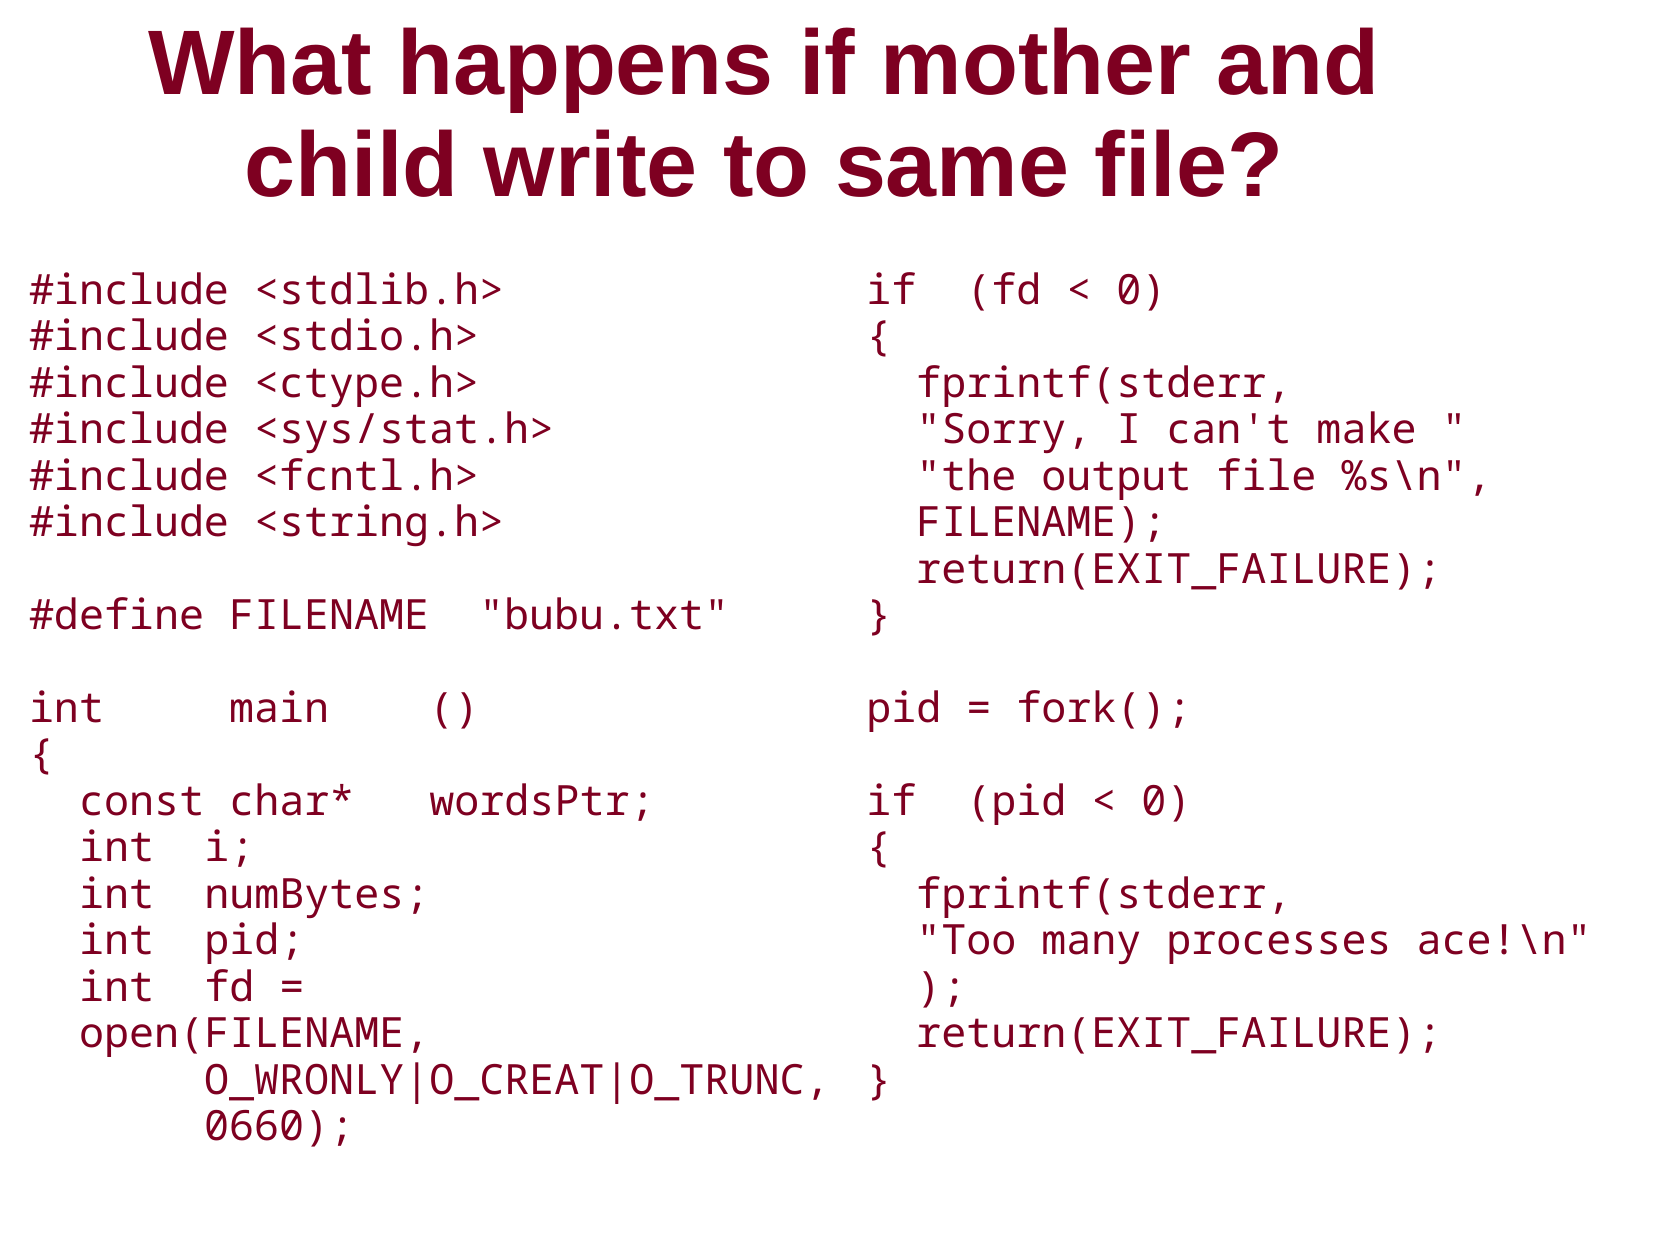

# What happens if mother and child write to same file?
#include <stdlib.h>
#include <stdio.h>
#include <ctype.h>
#include <sys/stat.h>
#include <fcntl.h>
#include <string.h>
#define FILENAME "bubu.txt"
int main ()
{
 const char* wordsPtr;
 int i;
 int numBytes;
 int pid;
 int fd =
 open(FILENAME,
 O_WRONLY|O_CREAT|O_TRUNC,
 0660);
 if (fd < 0)
 {
 fprintf(stderr,
 "Sorry, I can't make "
 "the output file %s\n",
 FILENAME);
 return(EXIT_FAILURE);
 }
 pid = fork();
 if (pid < 0)
 {
 fprintf(stderr,
 "Too many processes ace!\n"
 );
 return(EXIT_FAILURE);
 }